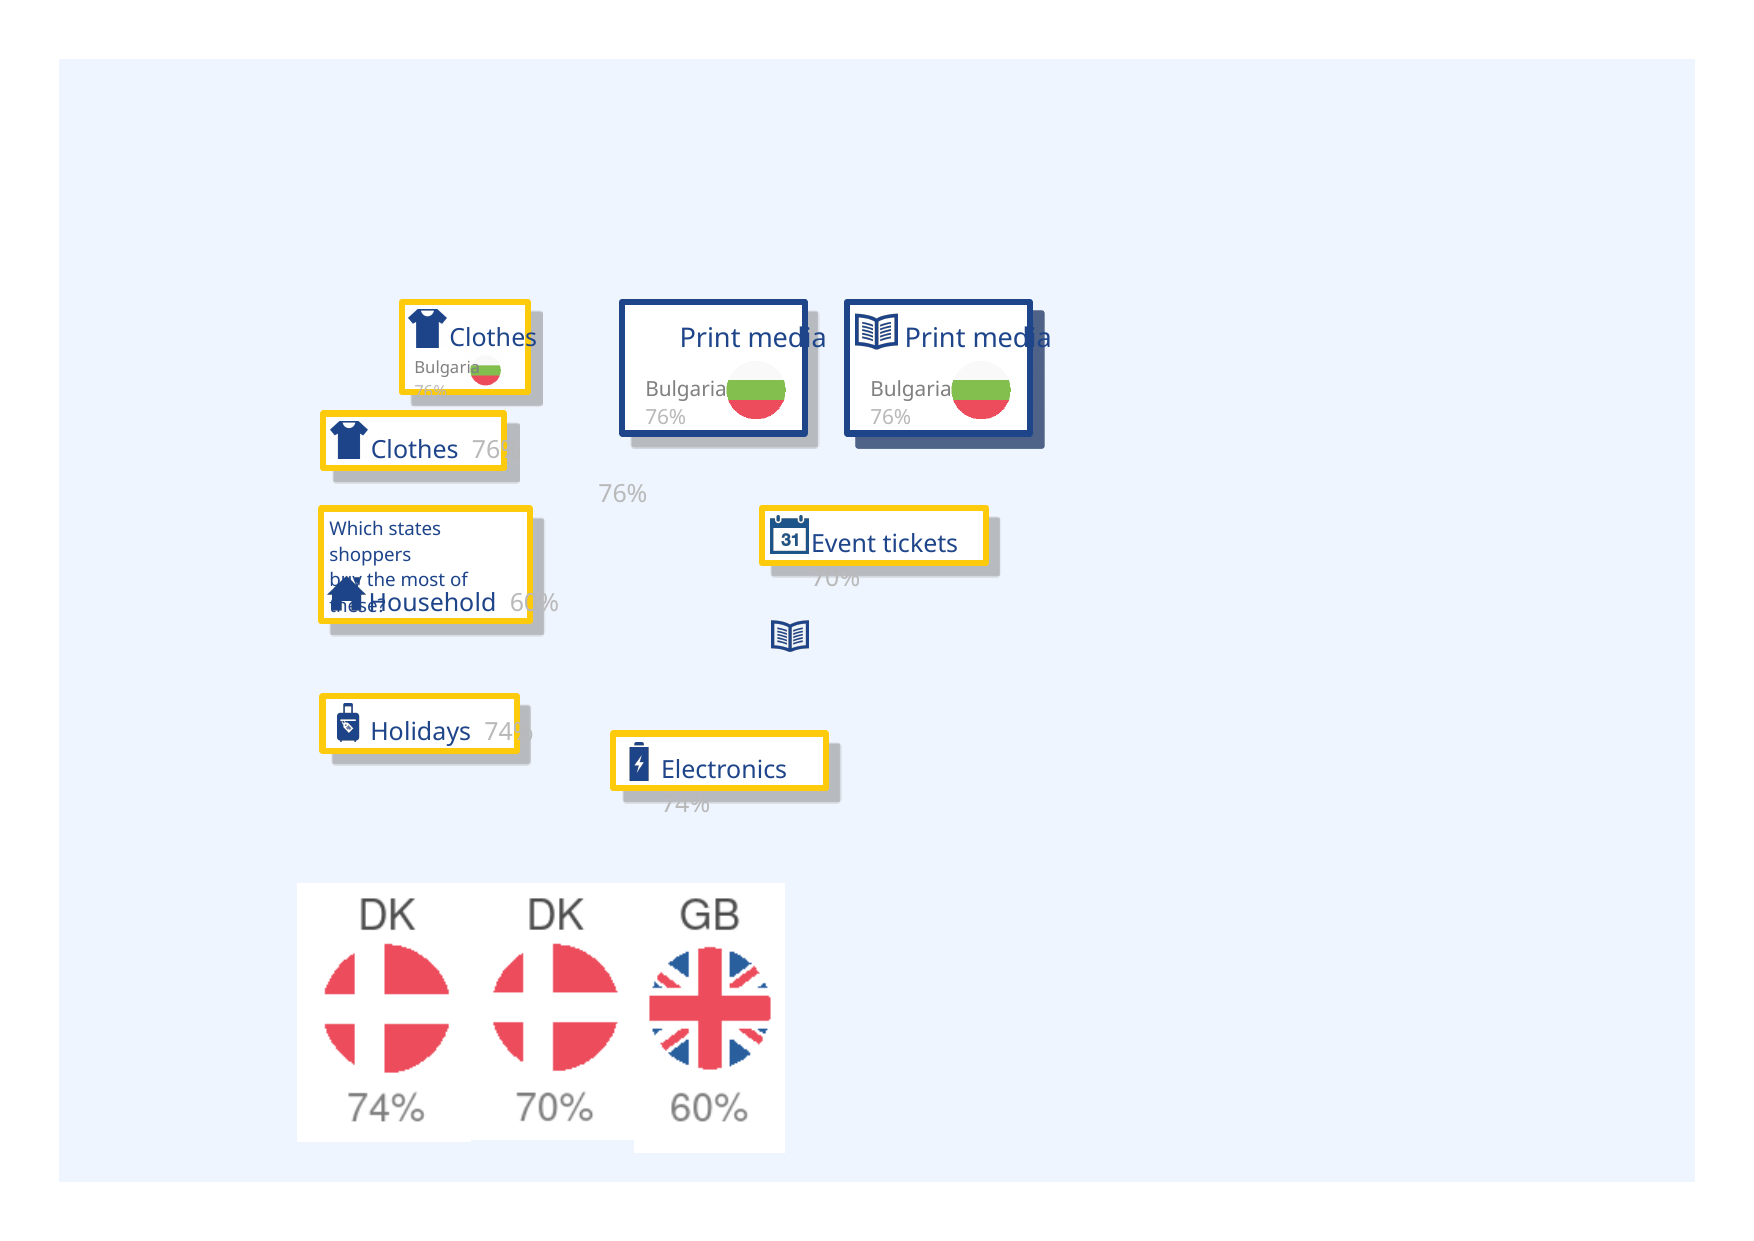

Print media
Print media
Clothes
Bulgaria
76%
Bulgaria
76%
Bulgaria
76%
Clothes 76%
76%
Which states shoppers
buy the most of these?
Event tickets 70%
Household 60%
Holidays 74%
Electronics 74%